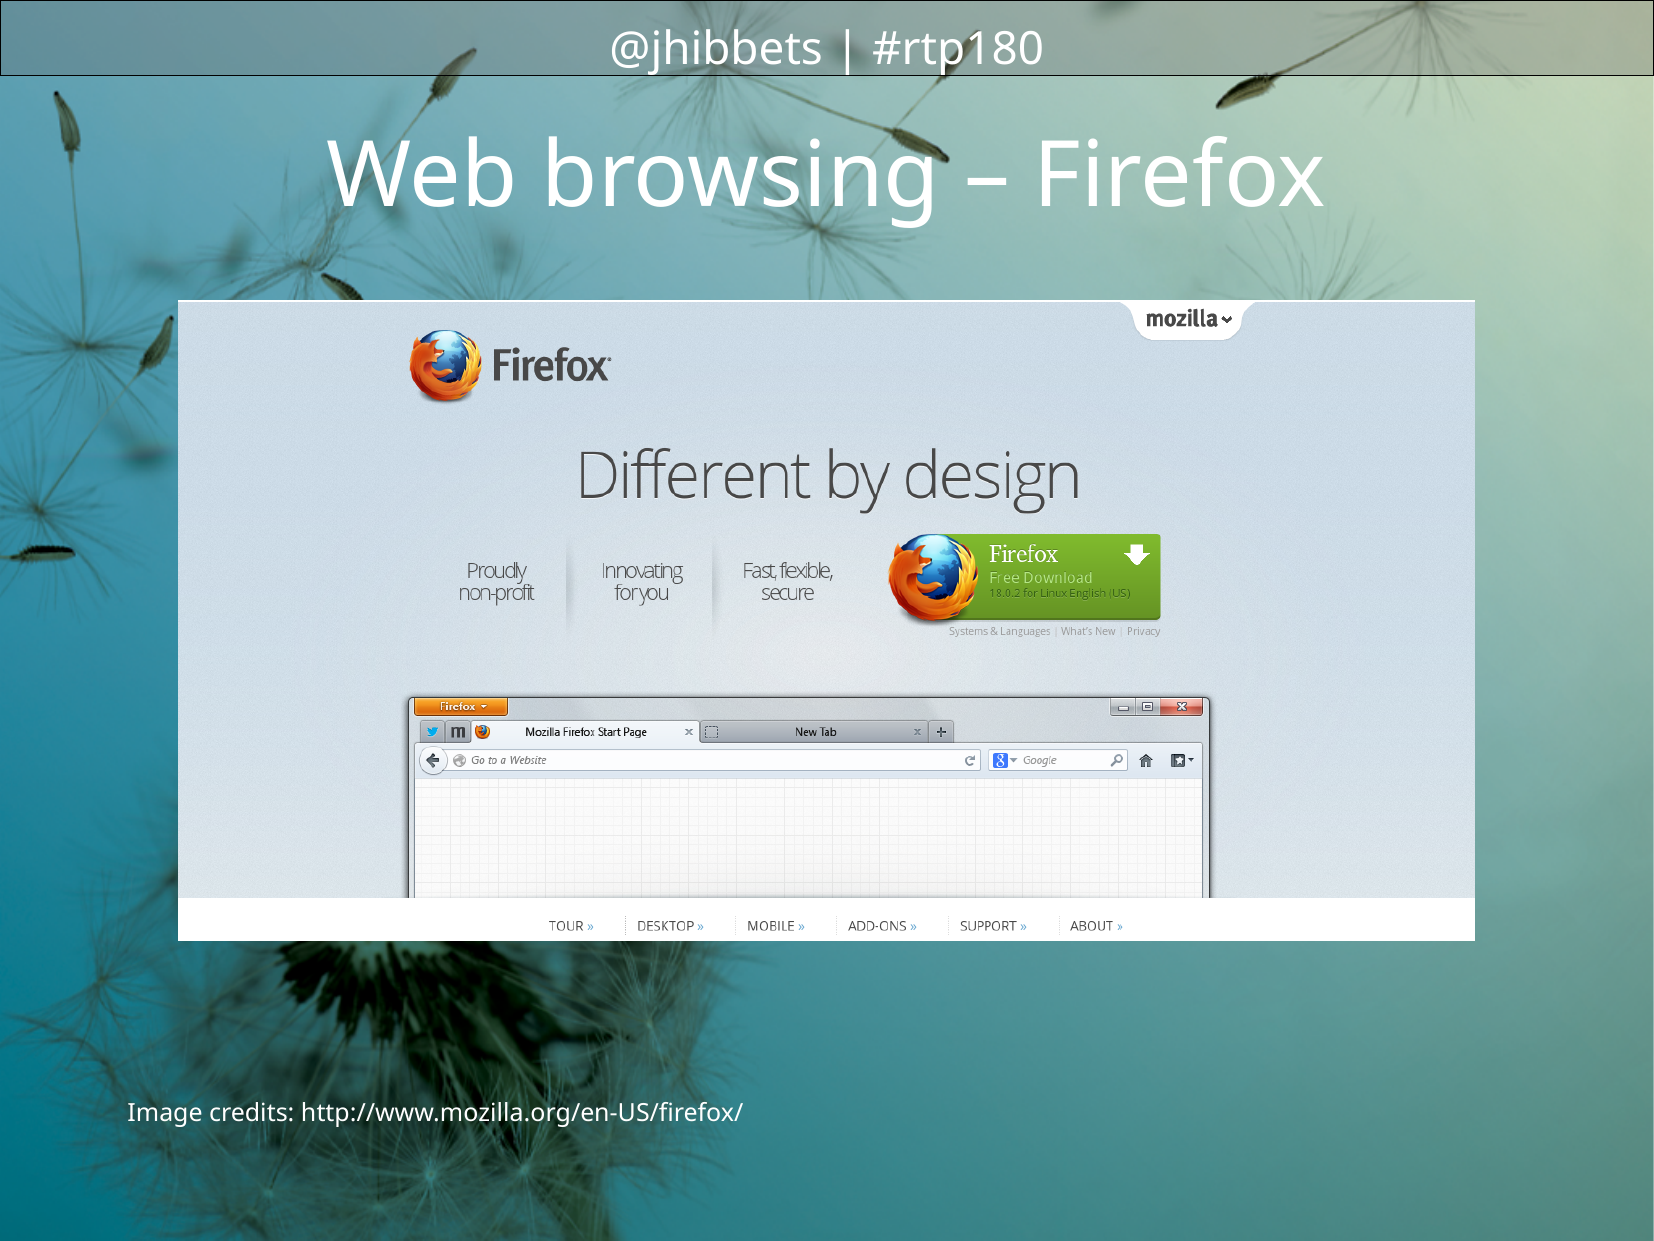

# Web browsing – Firefox
Image credits: http://www.mozilla.org/en-US/firefox/